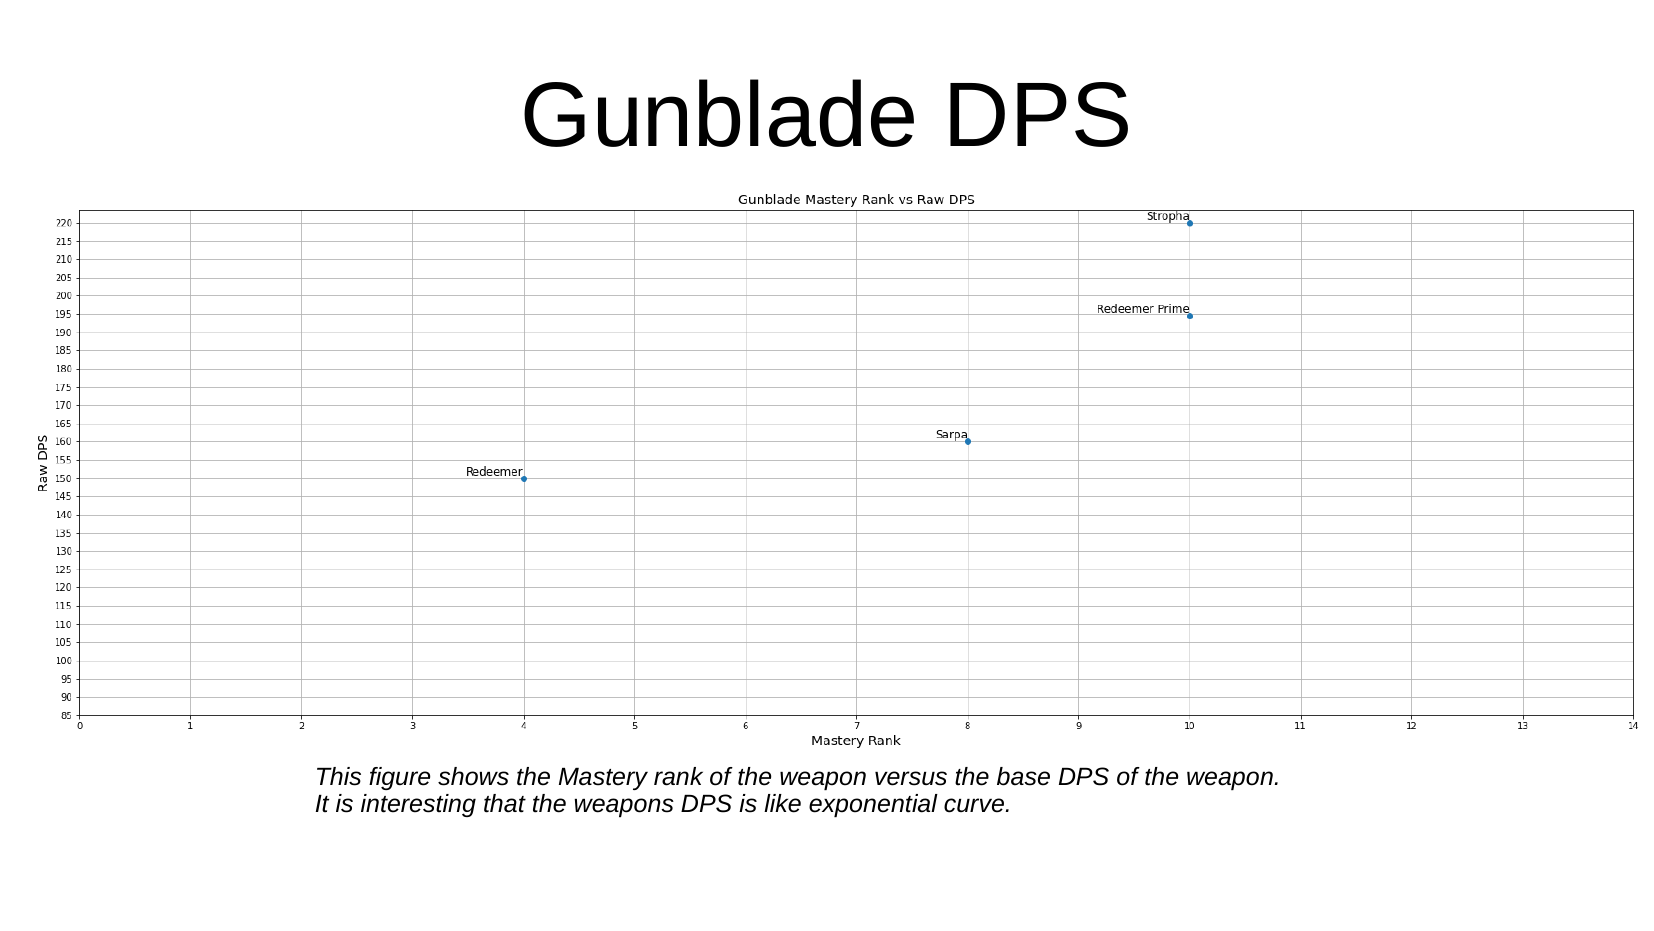

# Gunblade DPS
This figure shows the Mastery rank of the weapon versus the base DPS of the weapon. It is interesting that the weapons DPS is like exponential curve.